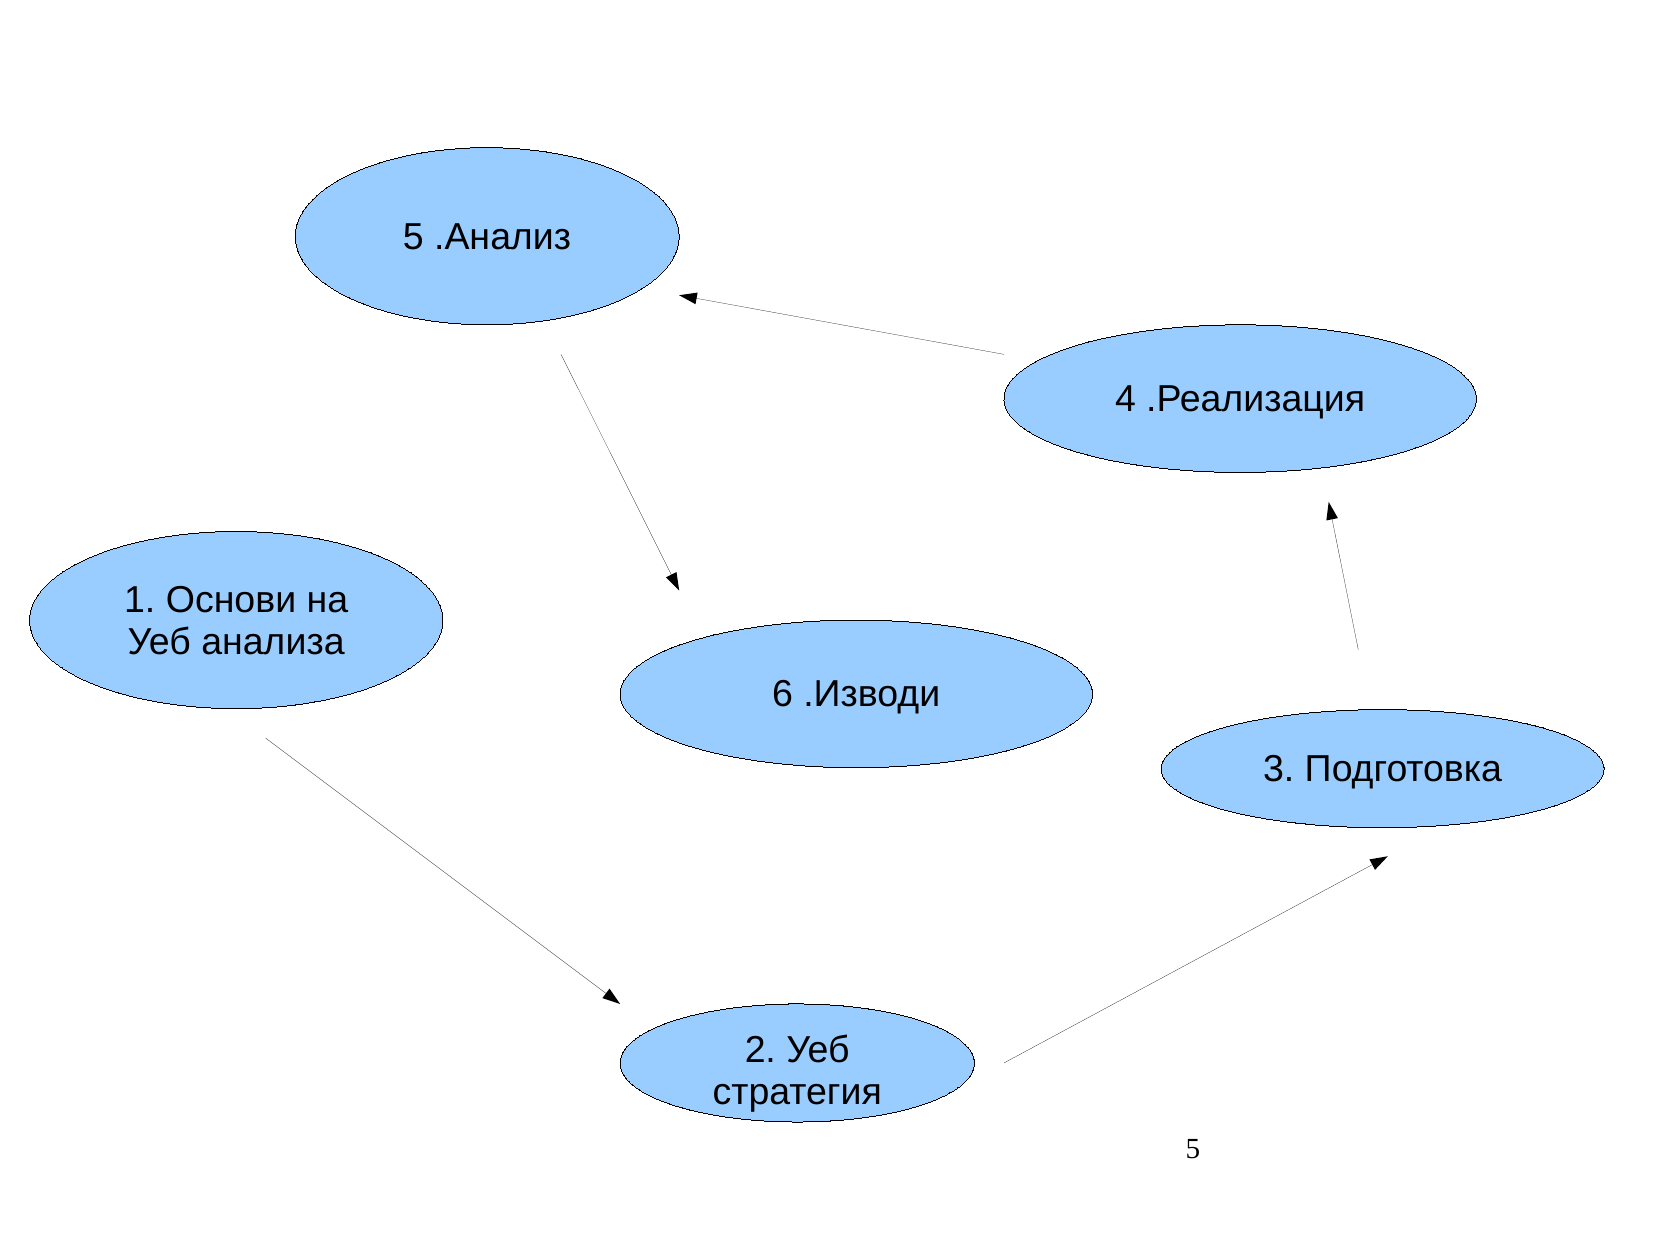

5 .Анализ
4 .Реализация
1. Основи на
Уеб анализа
6 .Изводи
3. Подготовка
2. Уеб стратегия
4